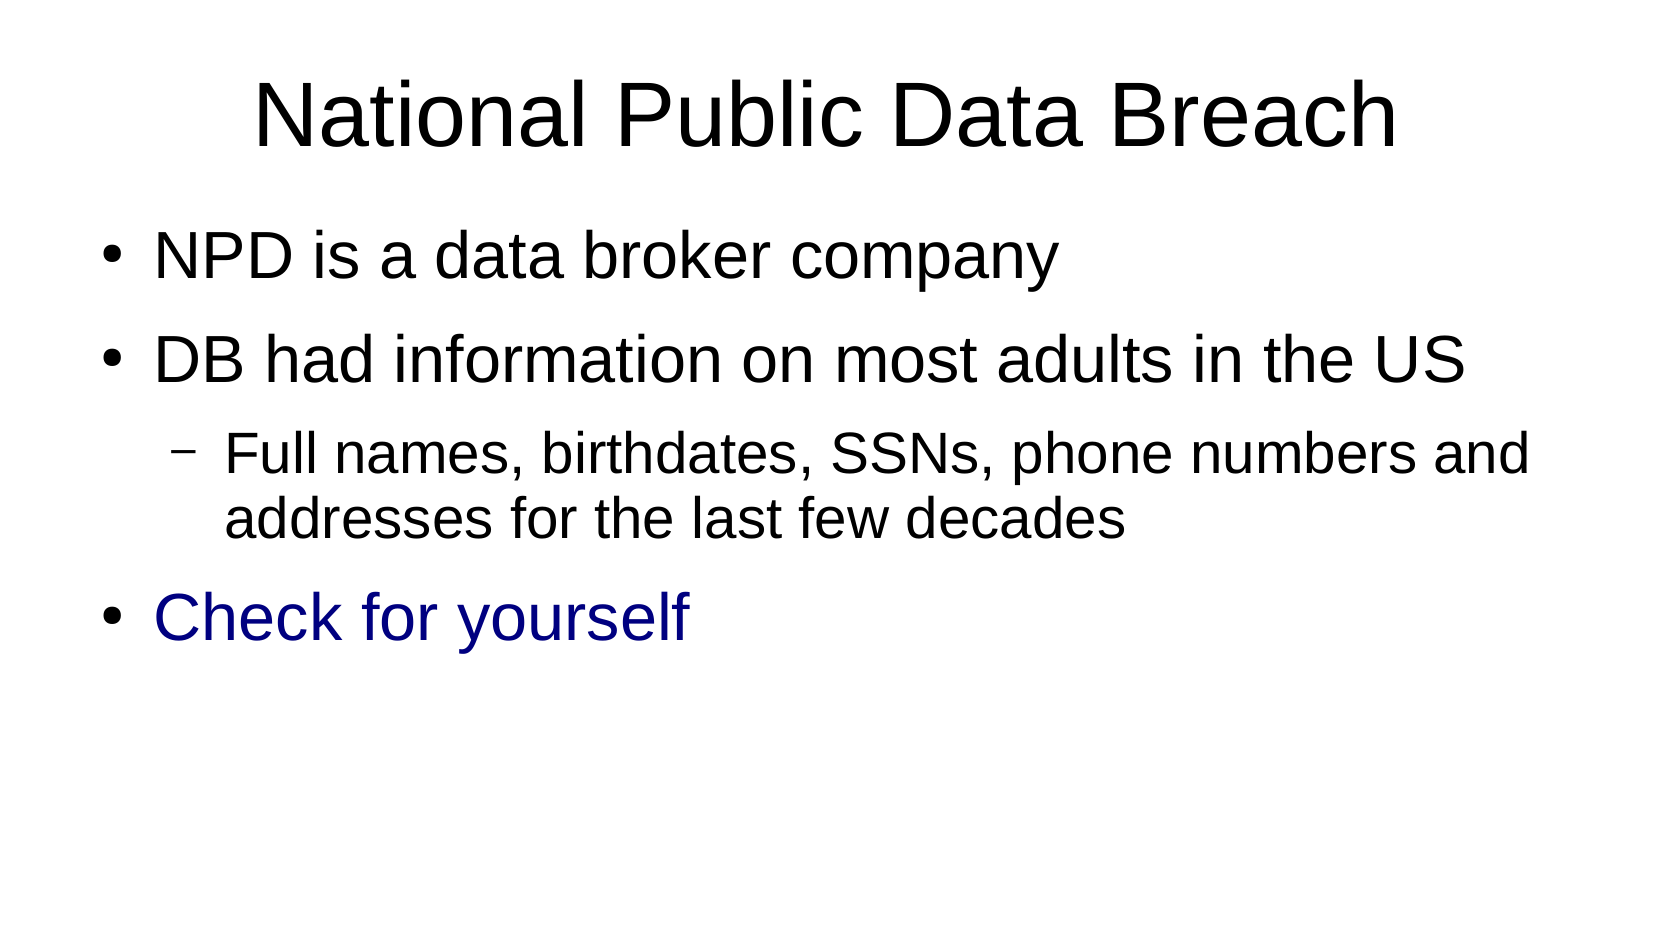

# National Public Data Breach
NPD is a data broker company
DB had information on most adults in the US
Full names, birthdates, SSNs, phone numbers and addresses for the last few decades
Check for yourself